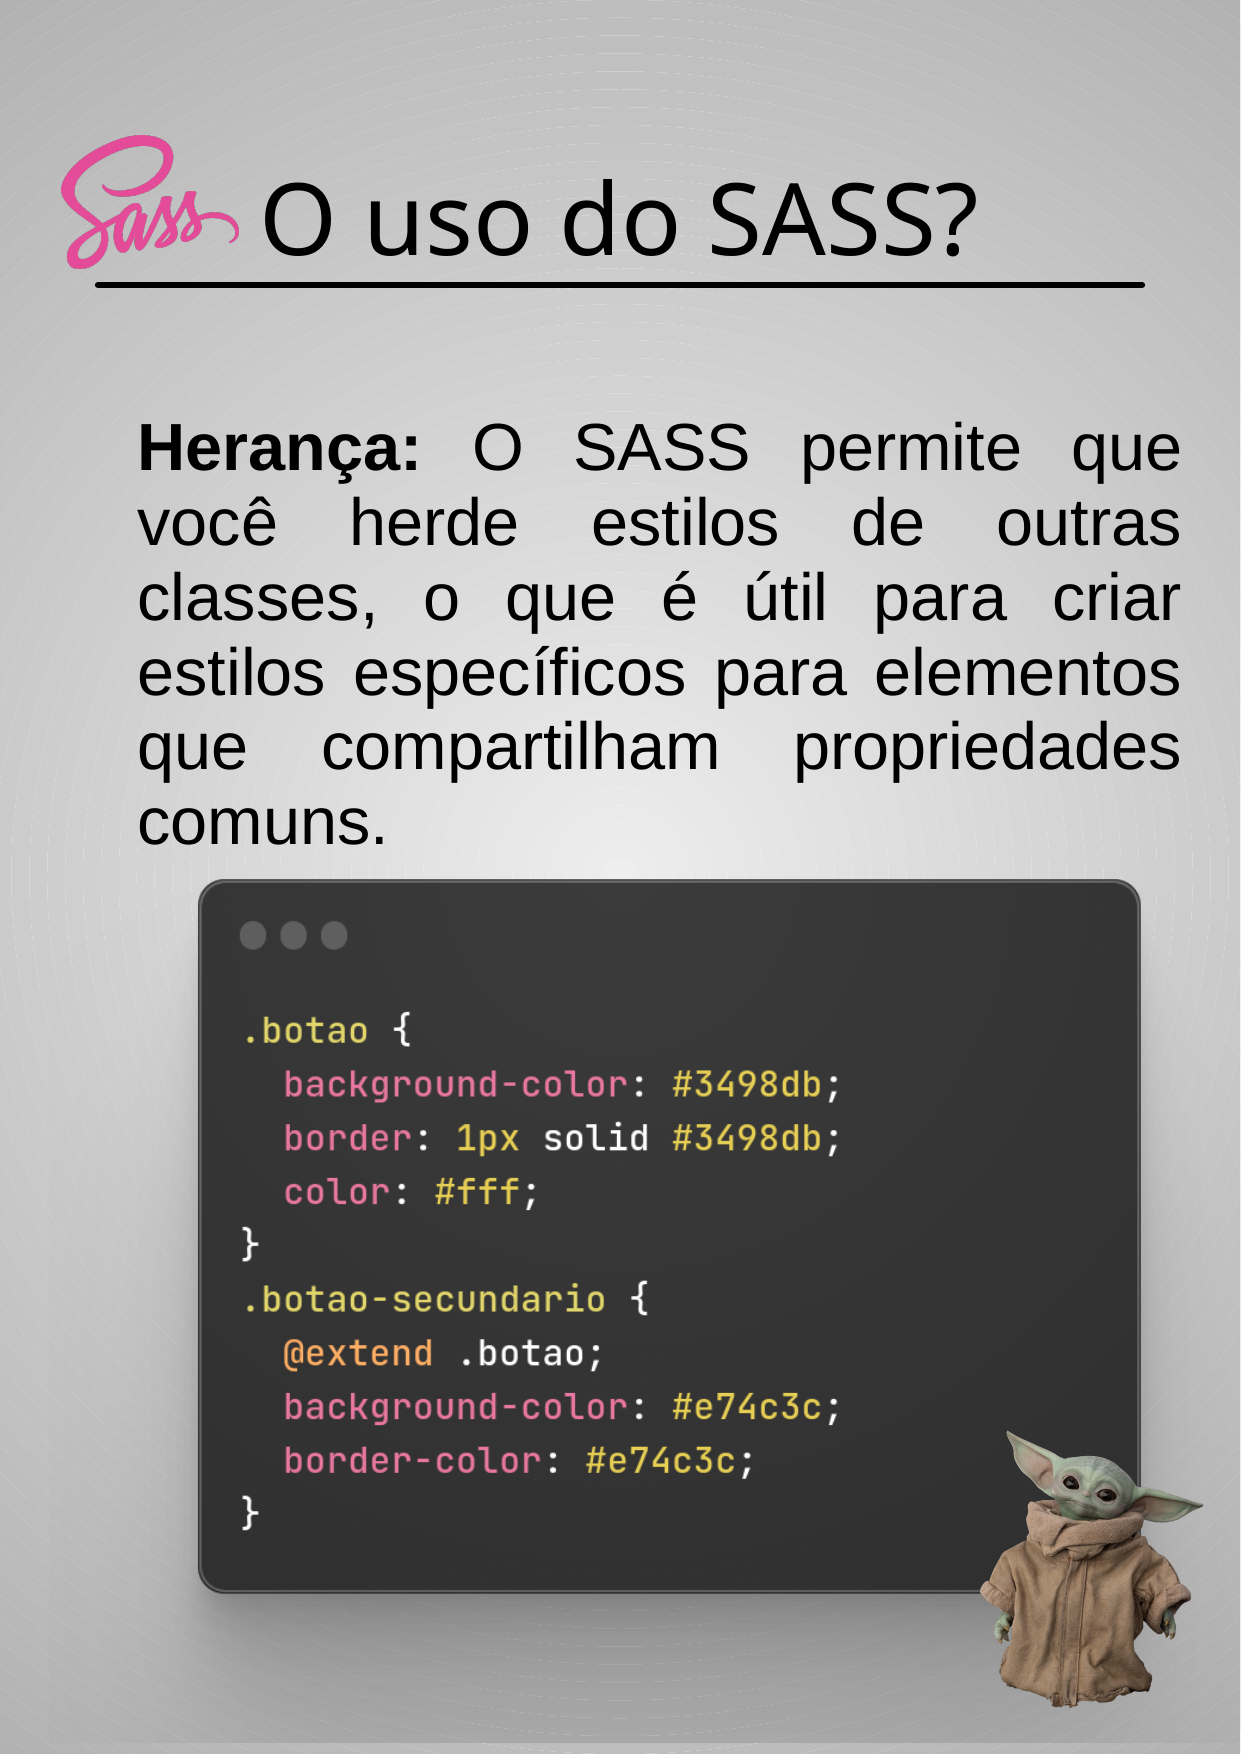

# O uso do SASS?
Herança: O SASS permite que você herde estilos de outras classes, o que é útil para criar estilos específicos para elementos que compartilham propriedades comuns.